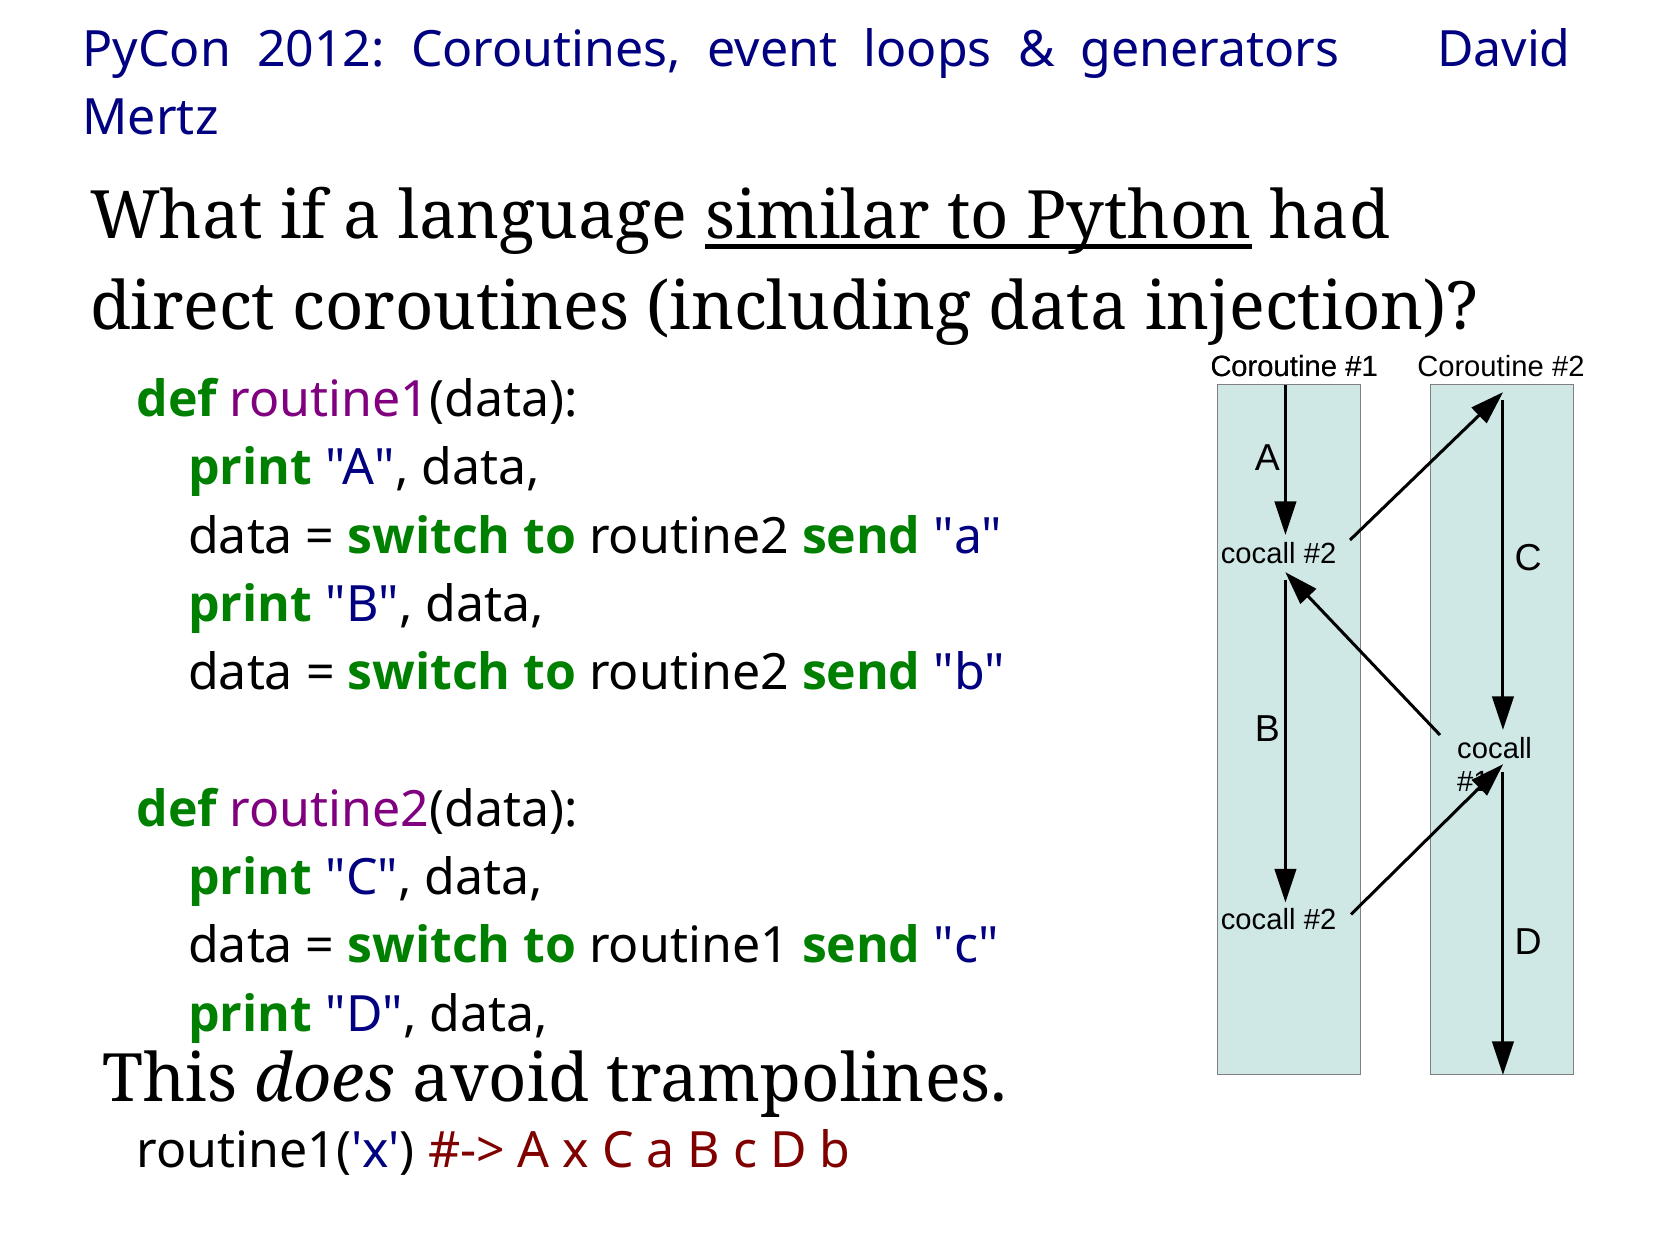

PyCon 2012: Coroutines, event loops & generators		David Mertz
# What if a language similar to Python had direct coroutines (including data injection)?
Coroutine #1
Coroutine #1
Coroutine #2
def routine1(data):
 print "A", data,
 data = switch to routine2 send "a"
 print "B", data,
 data = switch to routine2 send "b"
def routine2(data):
 print "C", data,
 data = switch to routine1 send "c"
 print "D", data,
routine1('x') #-> A x C a B c D b
A
C
cocall #2
B
cocall #1
cocall #2
D
This does avoid trampolines.